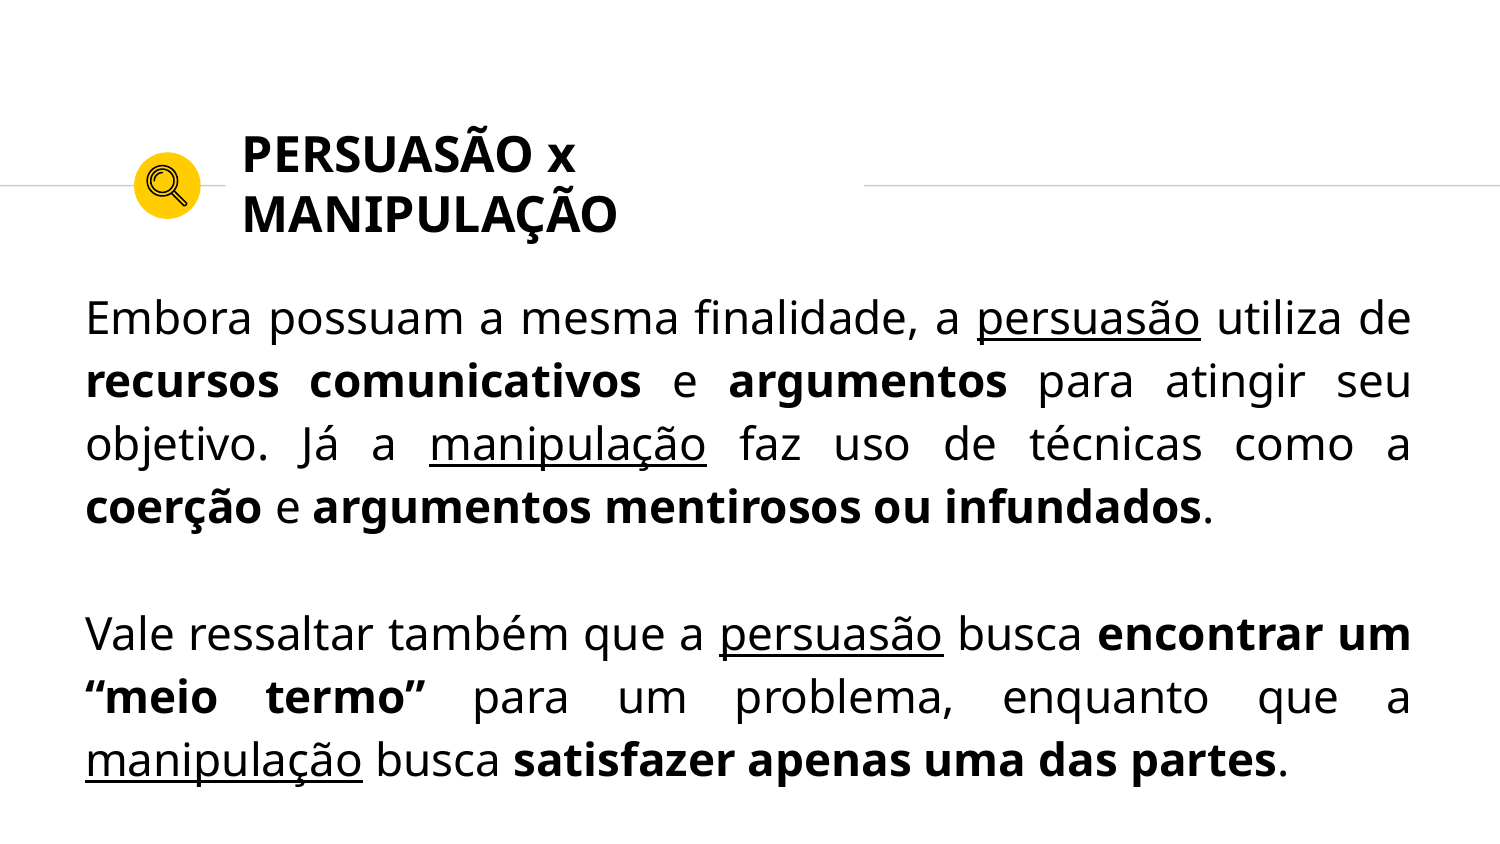

# PERSUASÃO x MANIPULAÇÃO
Embora possuam a mesma finalidade, a persuasão utiliza de recursos comunicativos e argumentos para atingir seu objetivo. Já a manipulação faz uso de técnicas como a coerção e argumentos mentirosos ou infundados.
Vale ressaltar também que a persuasão busca encontrar um “meio termo” para um problema, enquanto que a manipulação busca satisfazer apenas uma das partes.